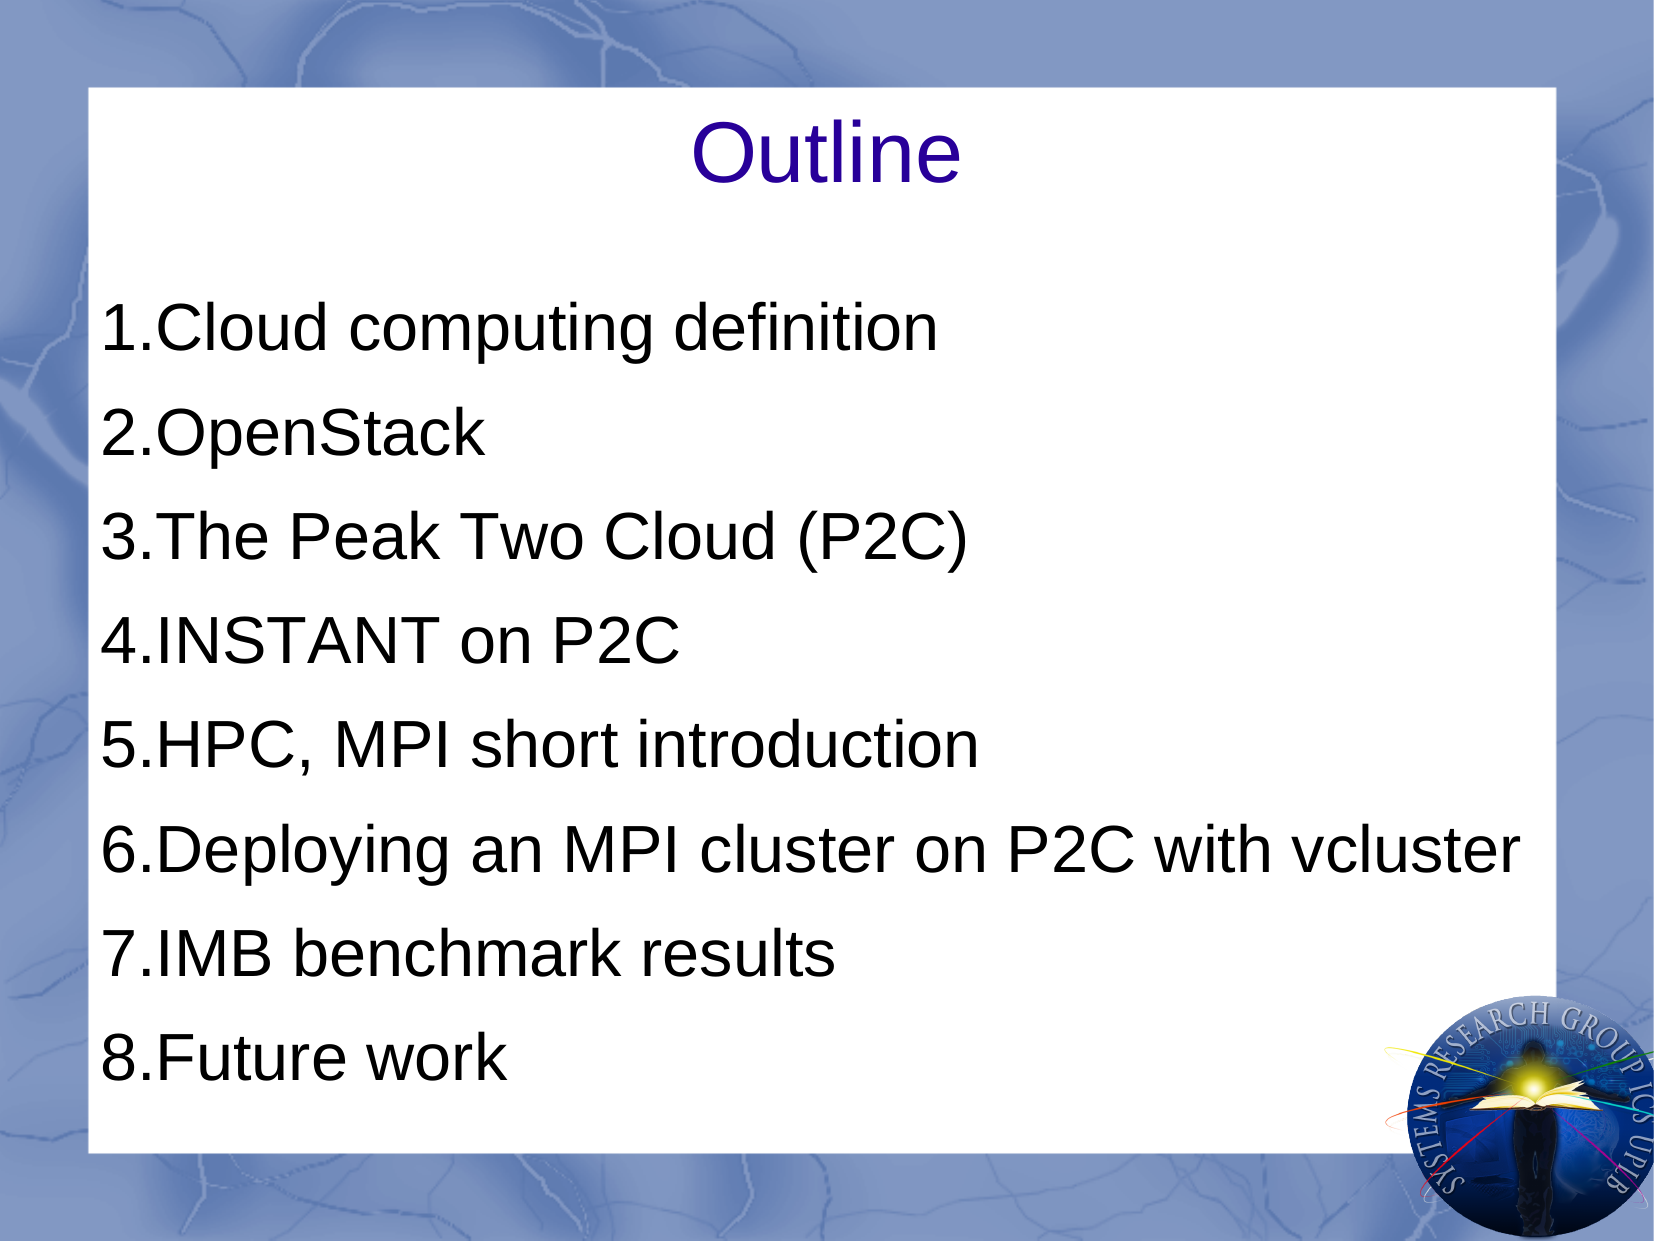

# Outline
Cloud computing definition
OpenStack
The Peak Two Cloud (P2C)
INSTANT on P2C
HPC, MPI short introduction
Deploying an MPI cluster on P2C with vcluster
IMB benchmark results
Future work